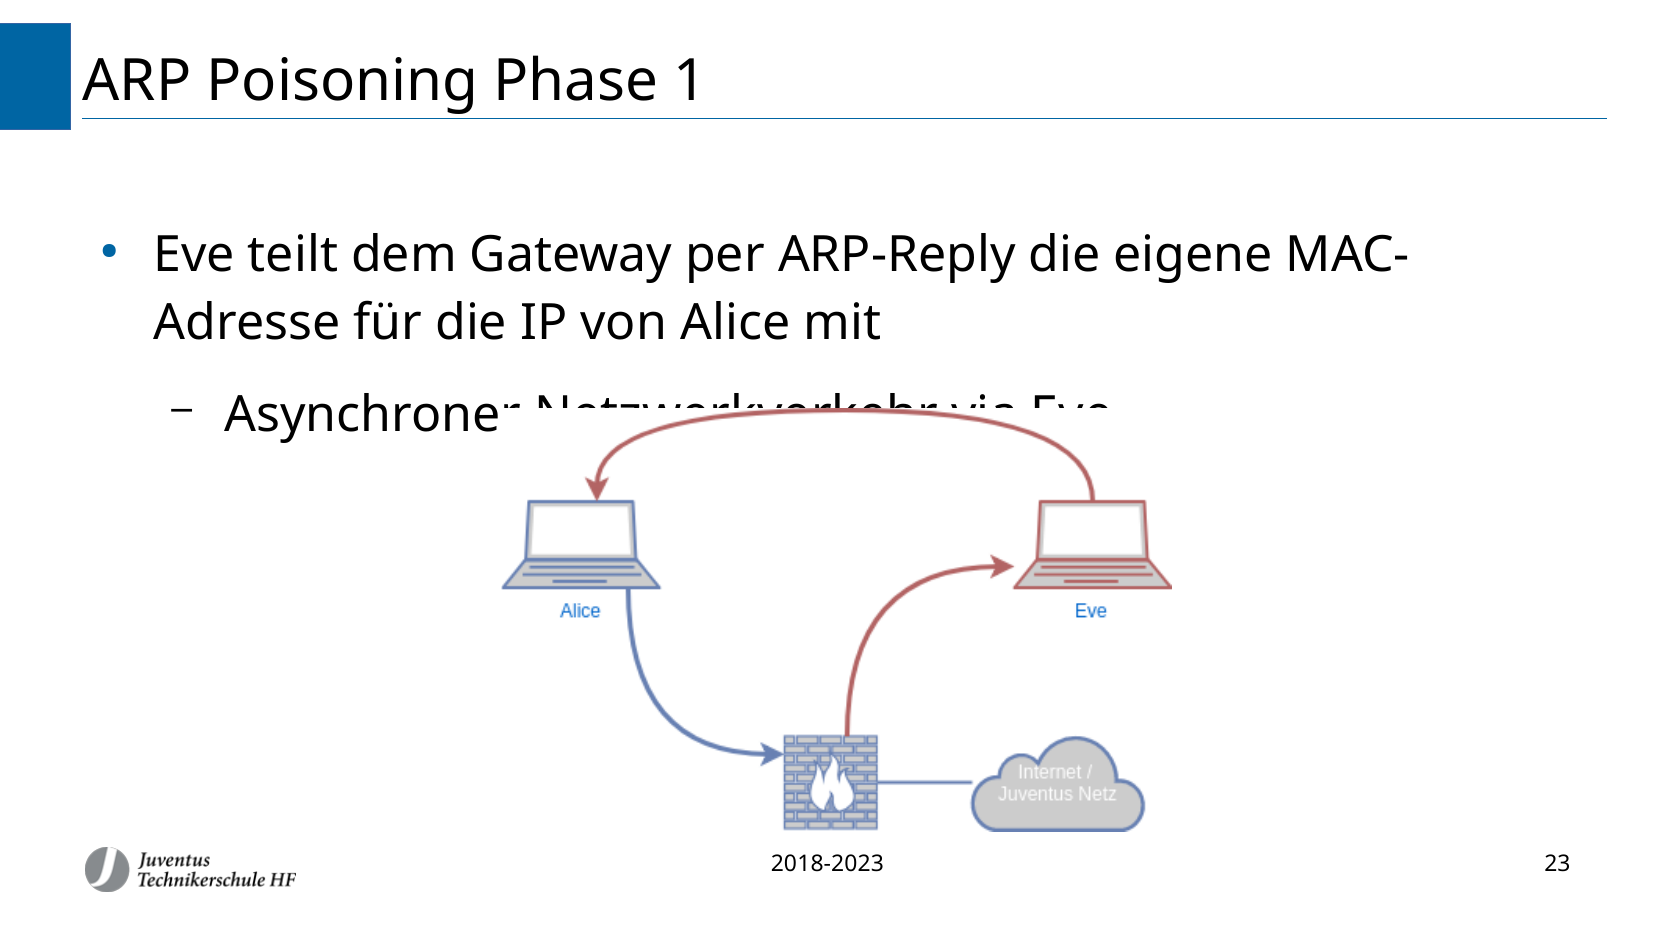

# ARP Poisoning Phase 1
Eve teilt dem Gateway per ARP-Reply die eigene MAC-Adresse für die IP von Alice mit
Asynchroner Netzwerkverkehr via Eve
2018-2023
23